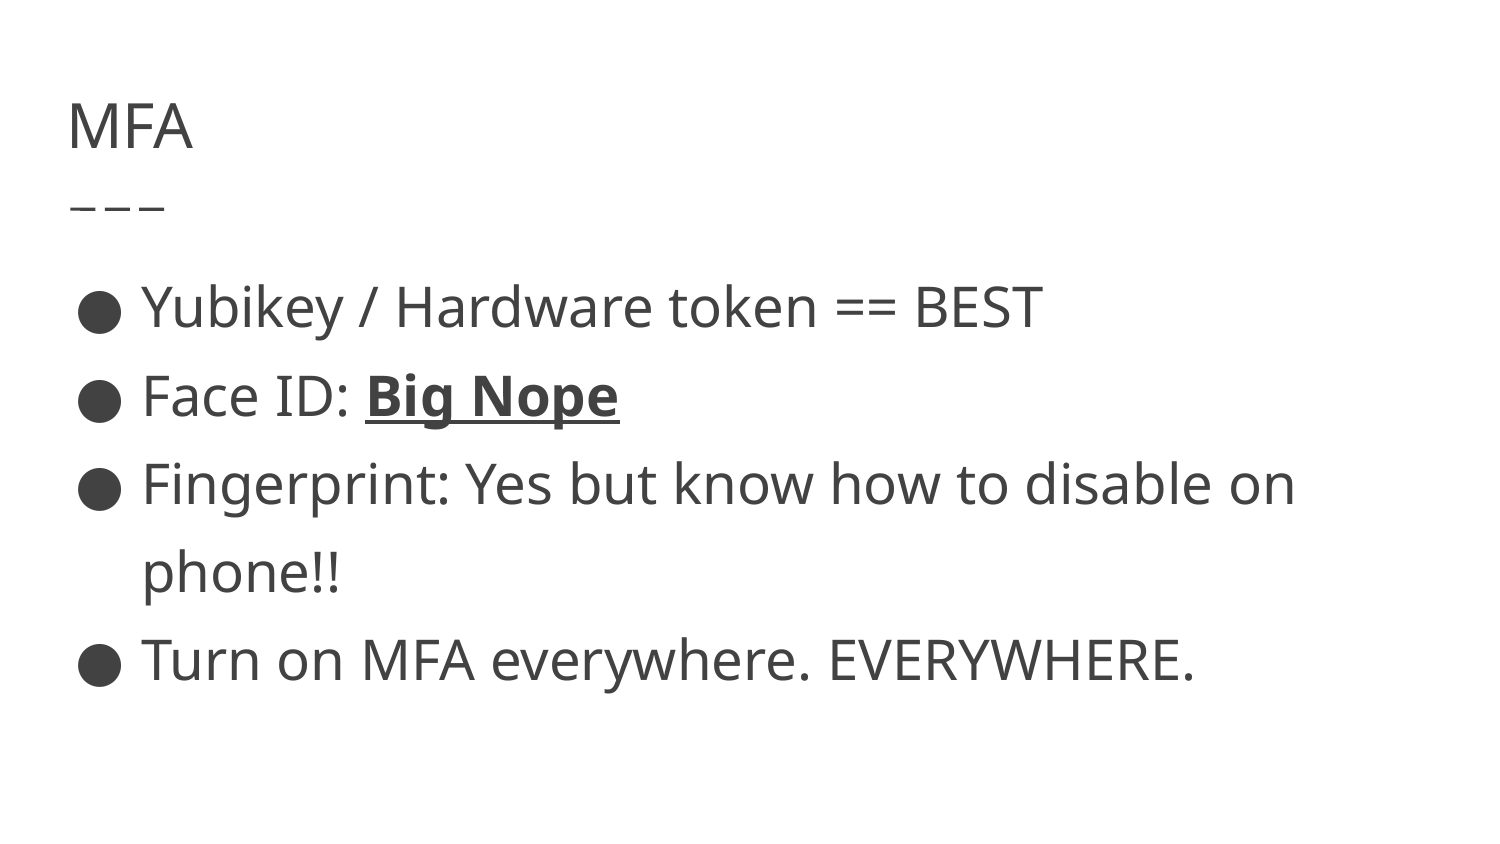

# MFA
Yubikey / Hardware token == BEST
Face ID: Big Nope
Fingerprint: Yes but know how to disable on phone!!
Turn on MFA everywhere. EVERYWHERE.